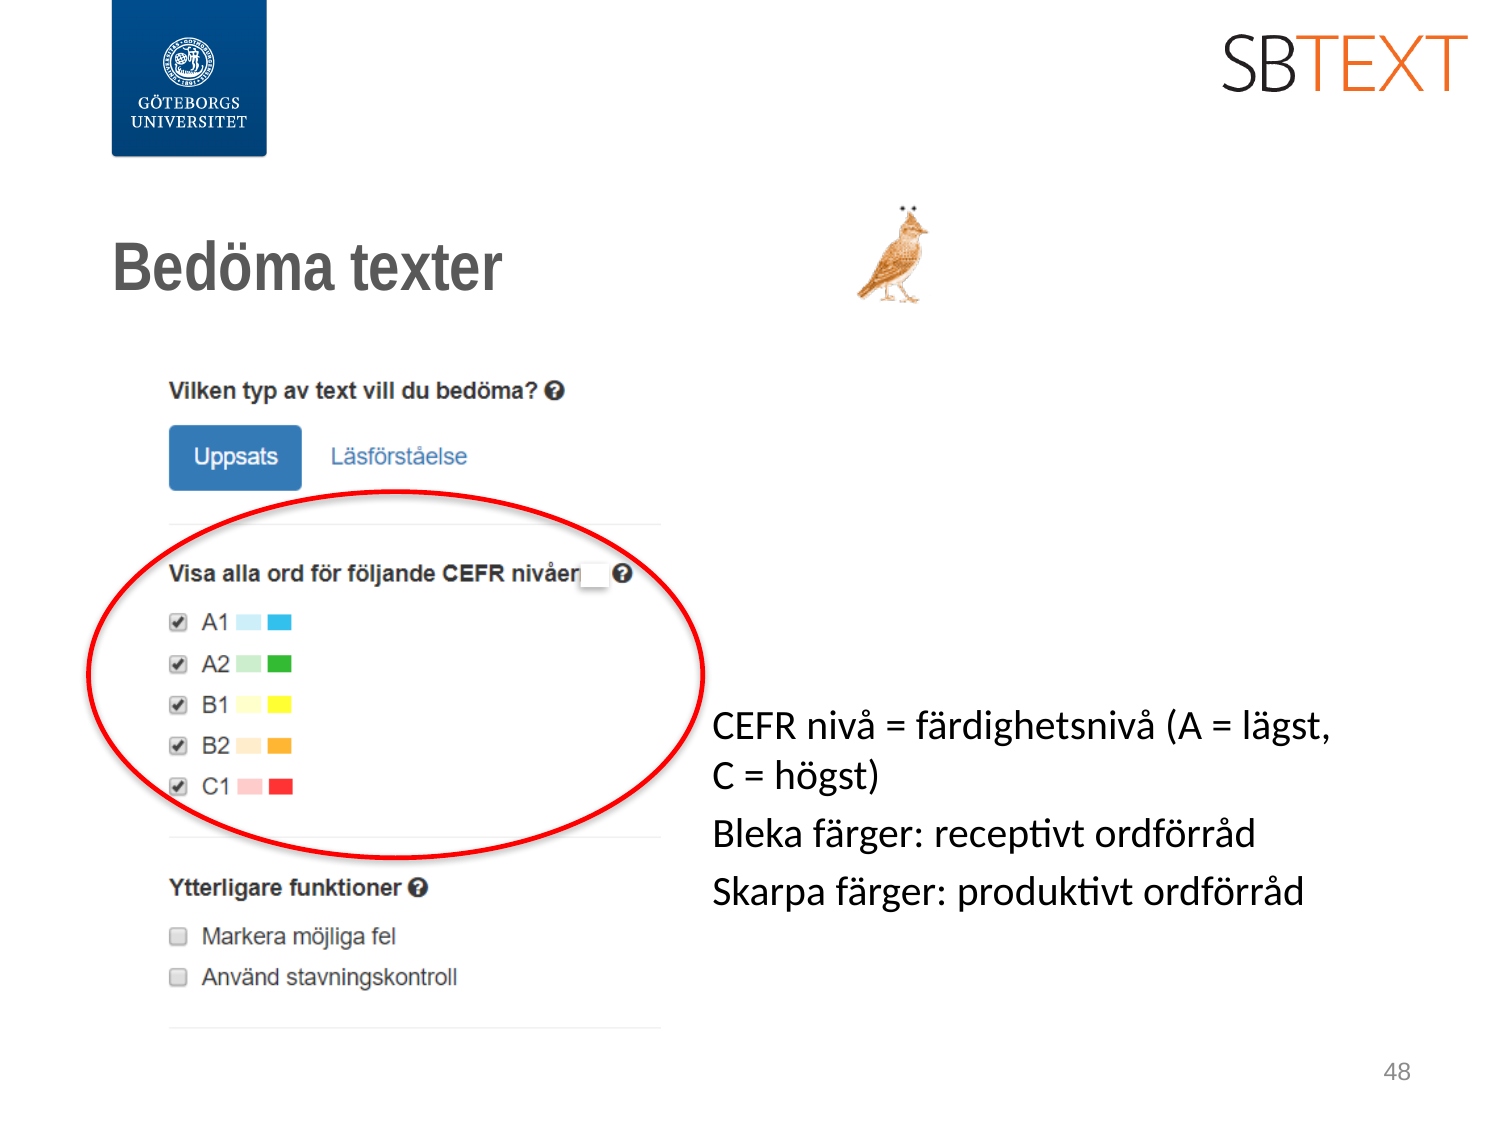

# Bedöma texter
CEFR nivå = färdighetsnivå (A = lägst, C = högst)
Bleka färger: receptivt ordförråd
Skarpa färger: produktivt ordförråd